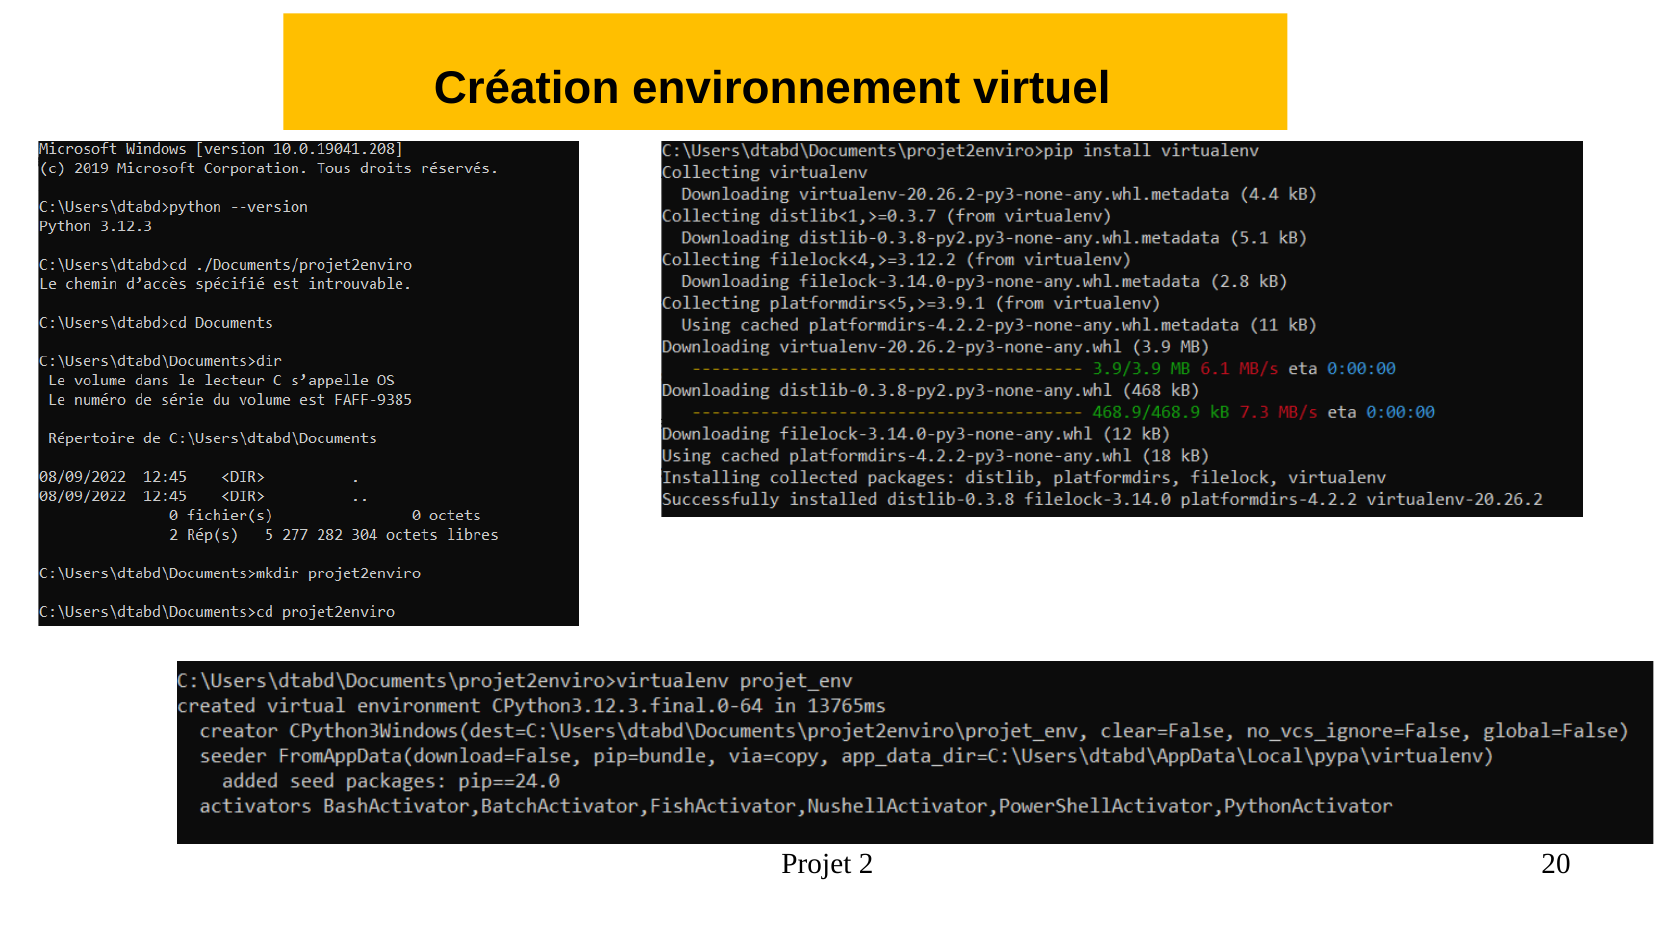

# Création environnement virtuel
Projet 2
20